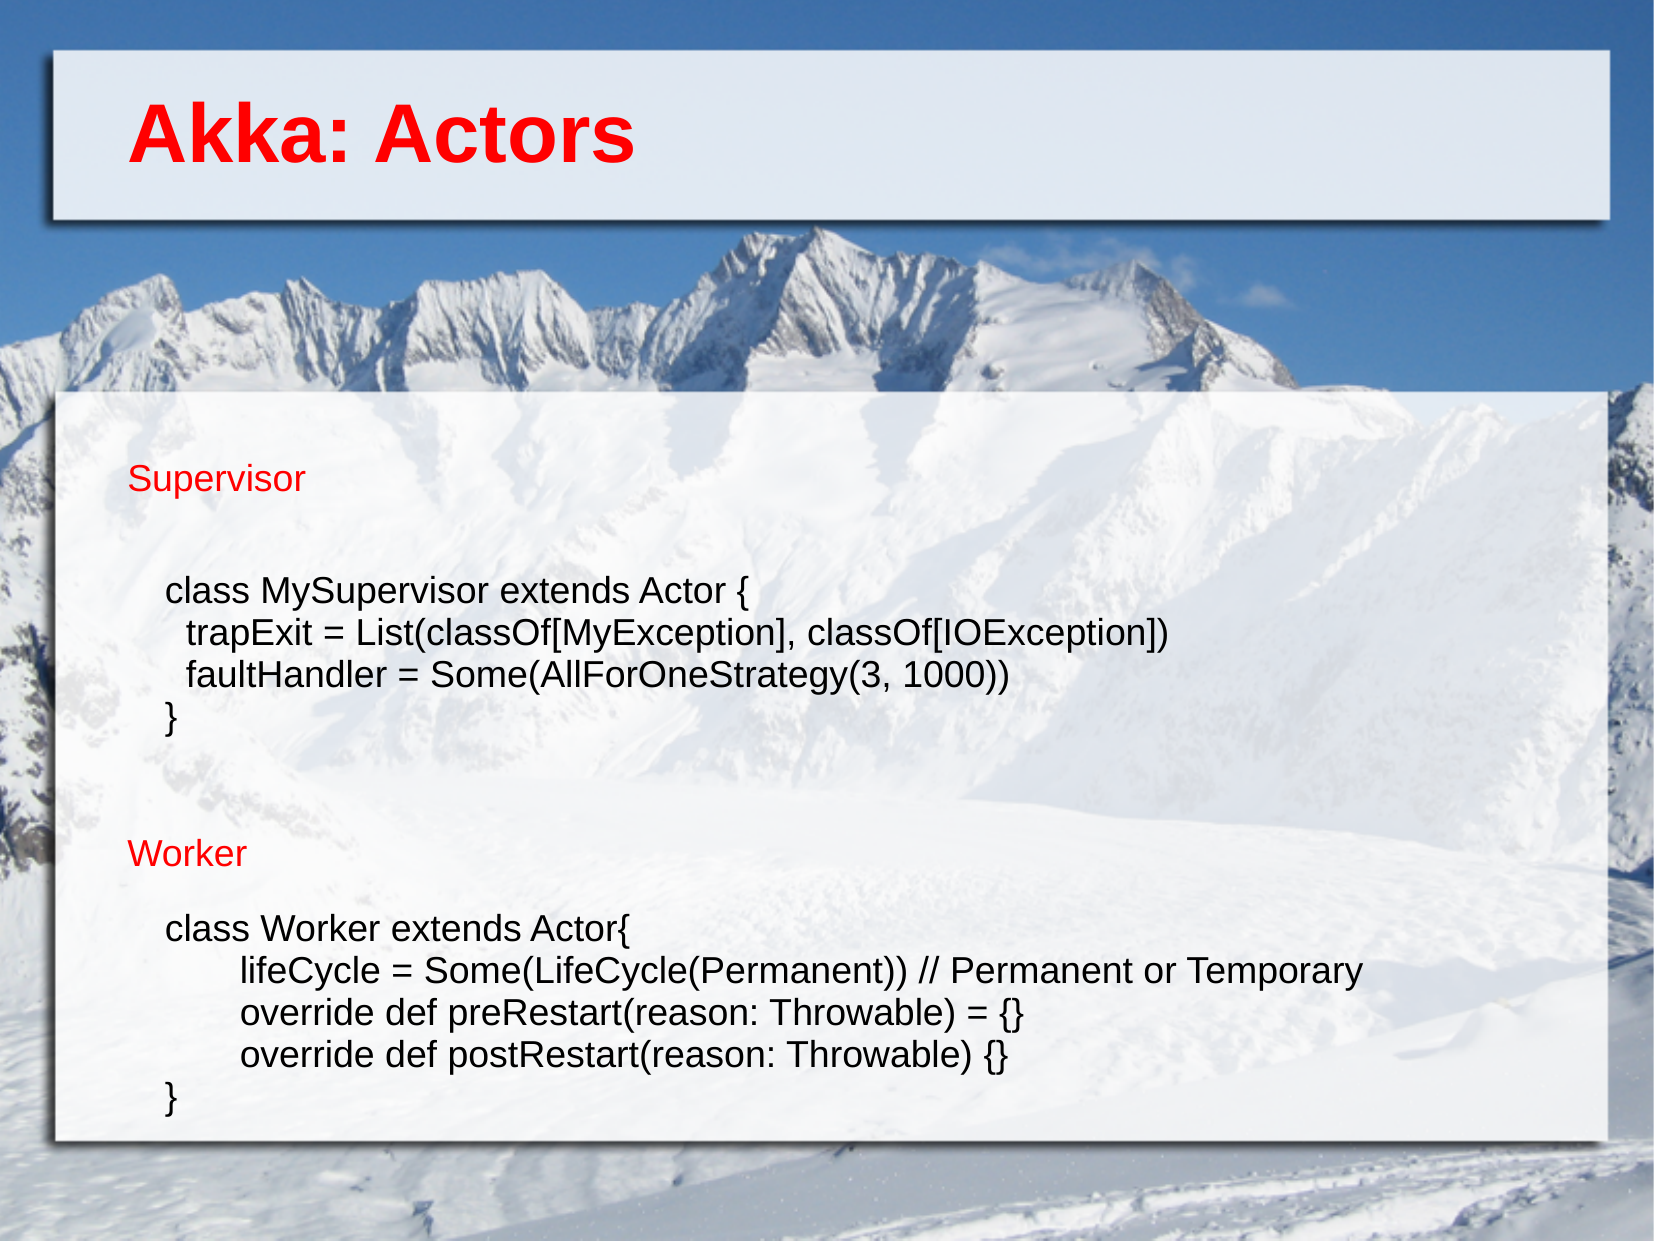

Akka: Actors
Supervisor
class MySupervisor extends Actor {
 trapExit = List(classOf[MyException], classOf[IOException])
 faultHandler = Some(AllForOneStrategy(3, 1000))
}
Worker
class Worker extends Actor{
	lifeCycle = Some(LifeCycle(Permanent)) // Permanent or Temporary
	override def preRestart(reason: Throwable) = {}
 	override def postRestart(reason: Throwable) {}
}